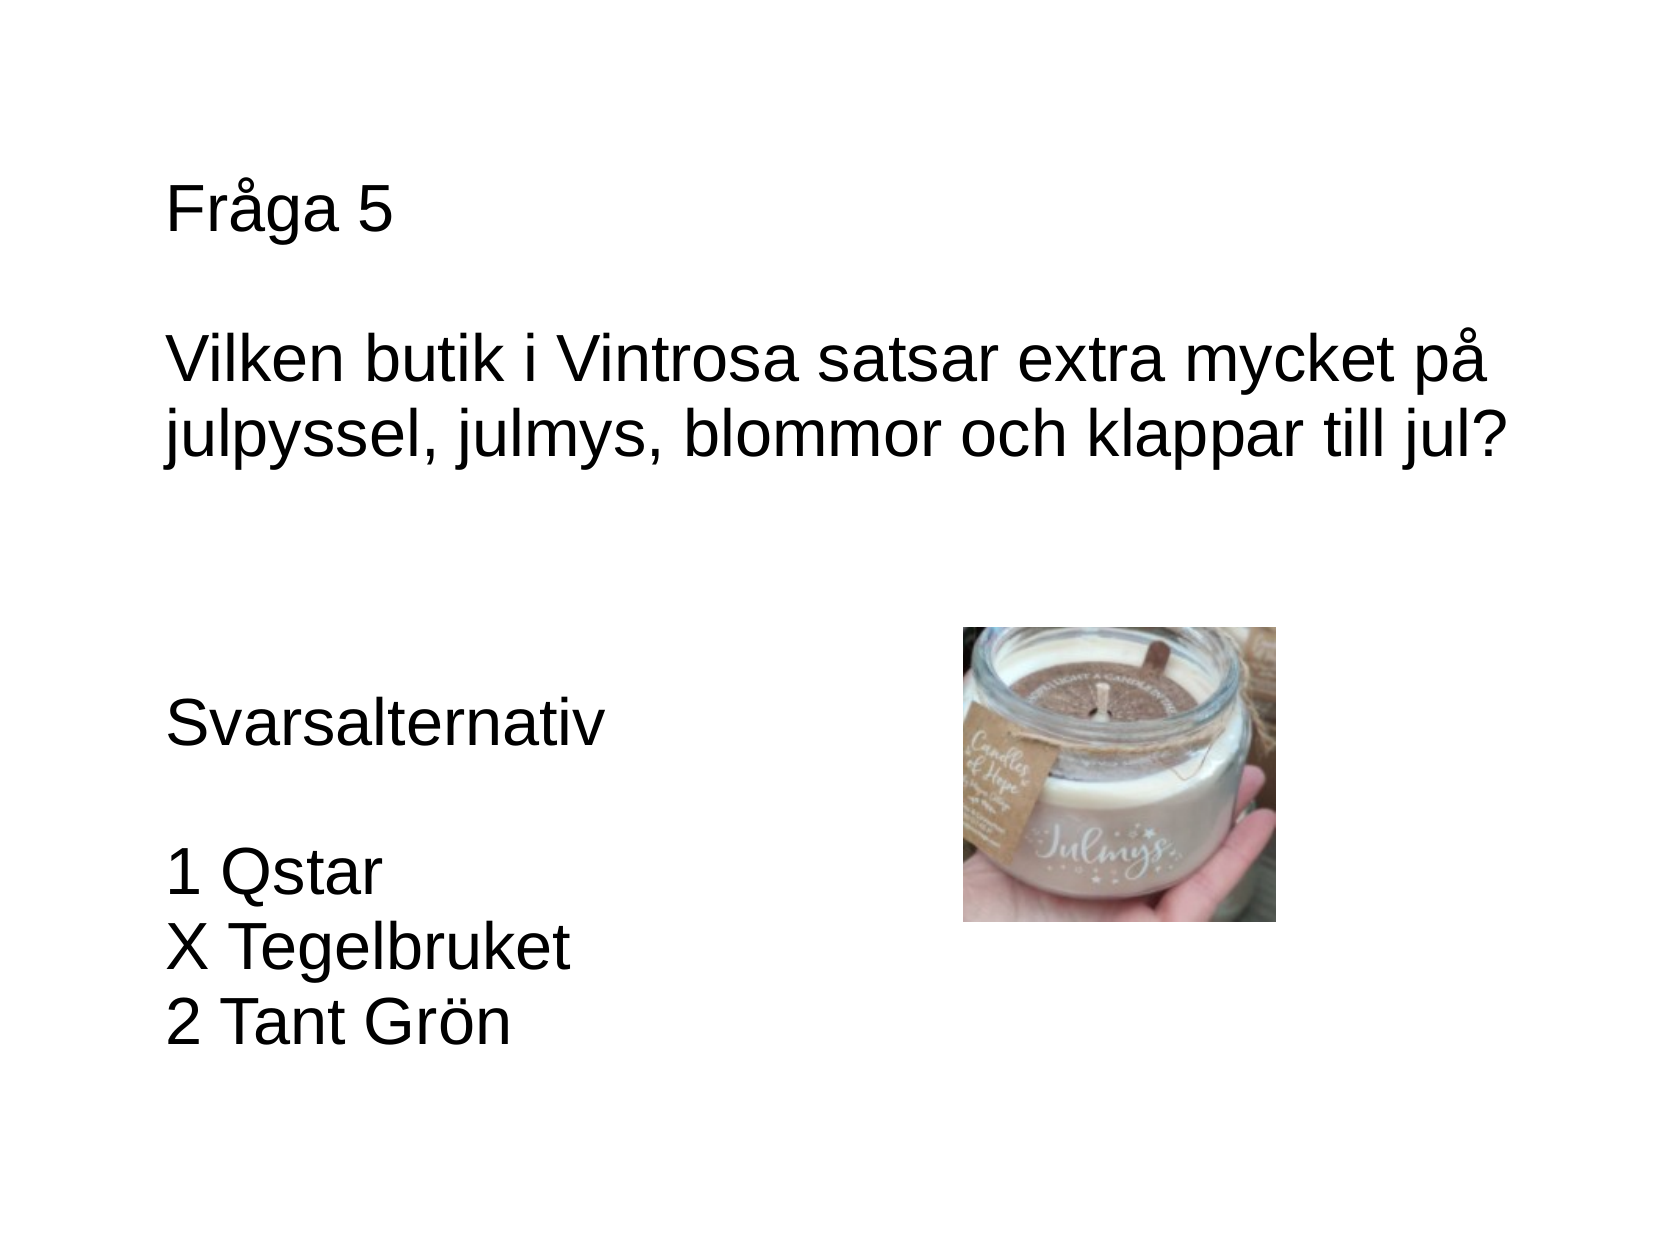

# Fråga 5
Vilken butik i Vintrosa satsar extra mycket på julpyssel, julmys, blommor och klappar till jul?
Svarsalternativ
1 Qstar
X Tegelbruket
2 Tant Grön